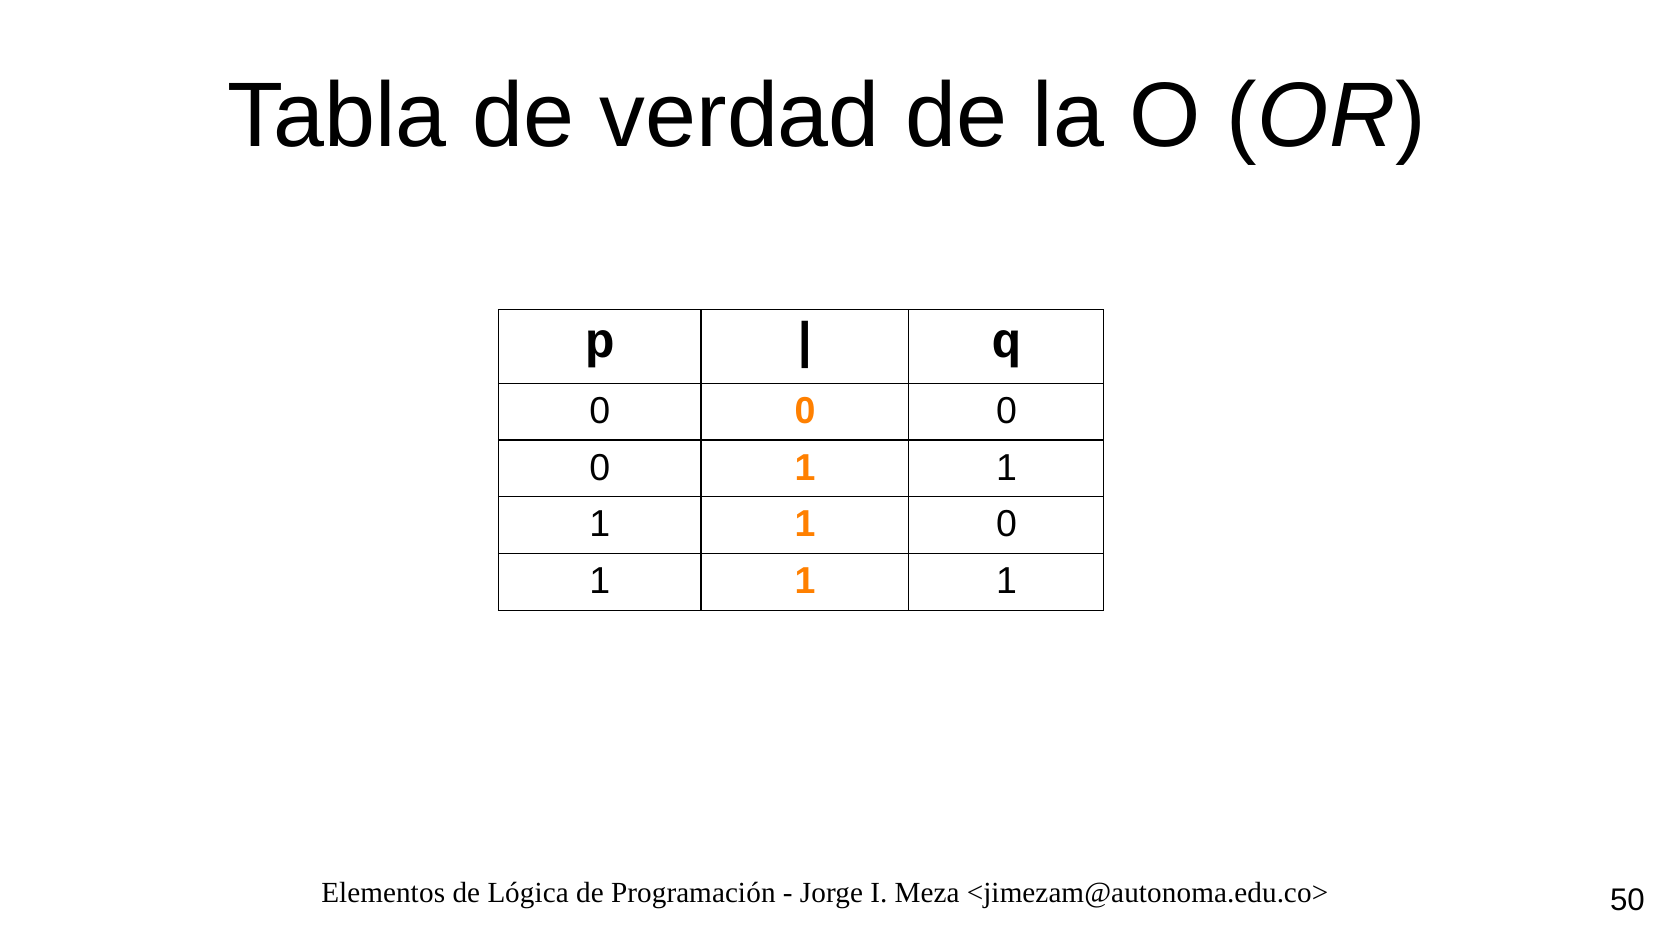

# Tabla de verdad de la O (OR)
| p | | | q |
| --- | --- | --- |
| 0 | 0 | 0 |
| 0 | 1 | 1 |
| 1 | 1 | 0 |
| 1 | 1 | 1 |
Elementos de Lógica de Programación - Jorge I. Meza <jimezam@autonoma.edu.co>